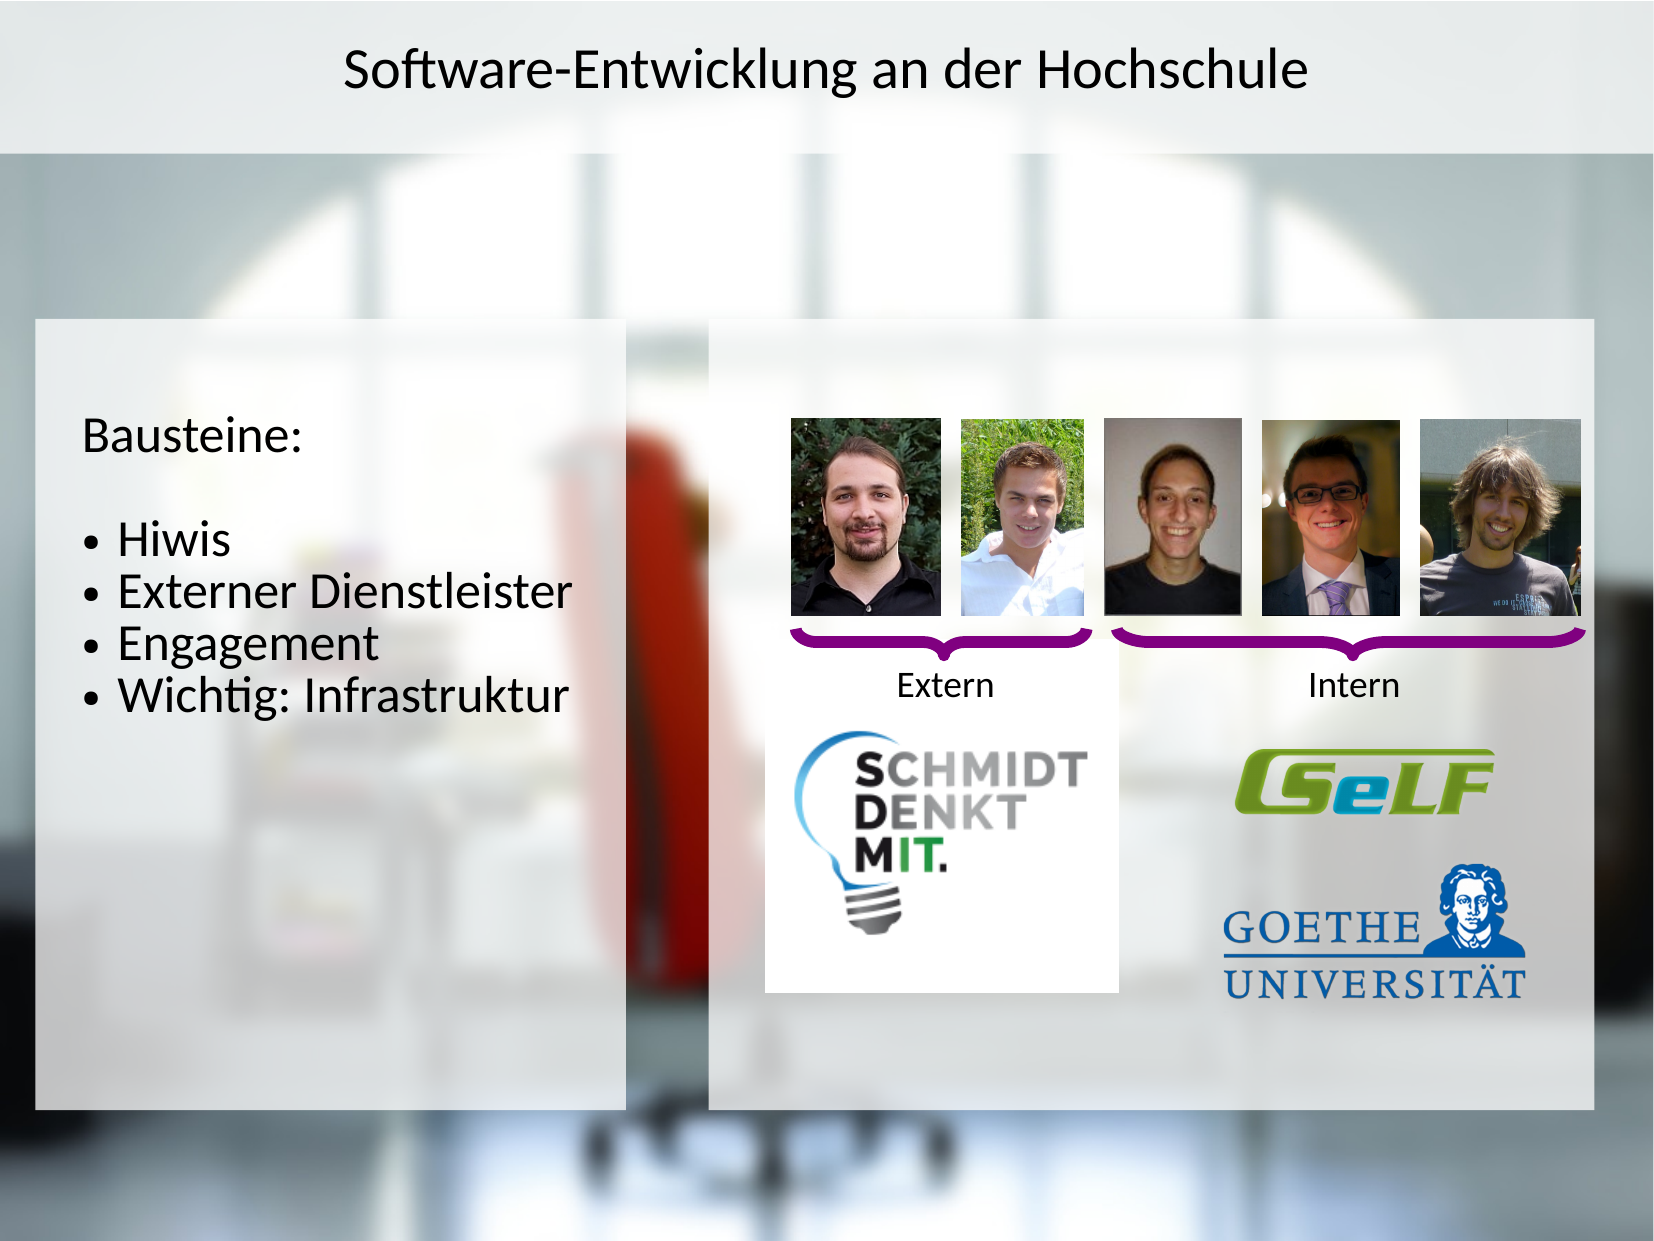

Software-Entwicklung an der Hochschule
Bausteine:
Hiwis
Externer Dienstleister
Engagement
Wichtig: Infrastruktur
Extern
Intern